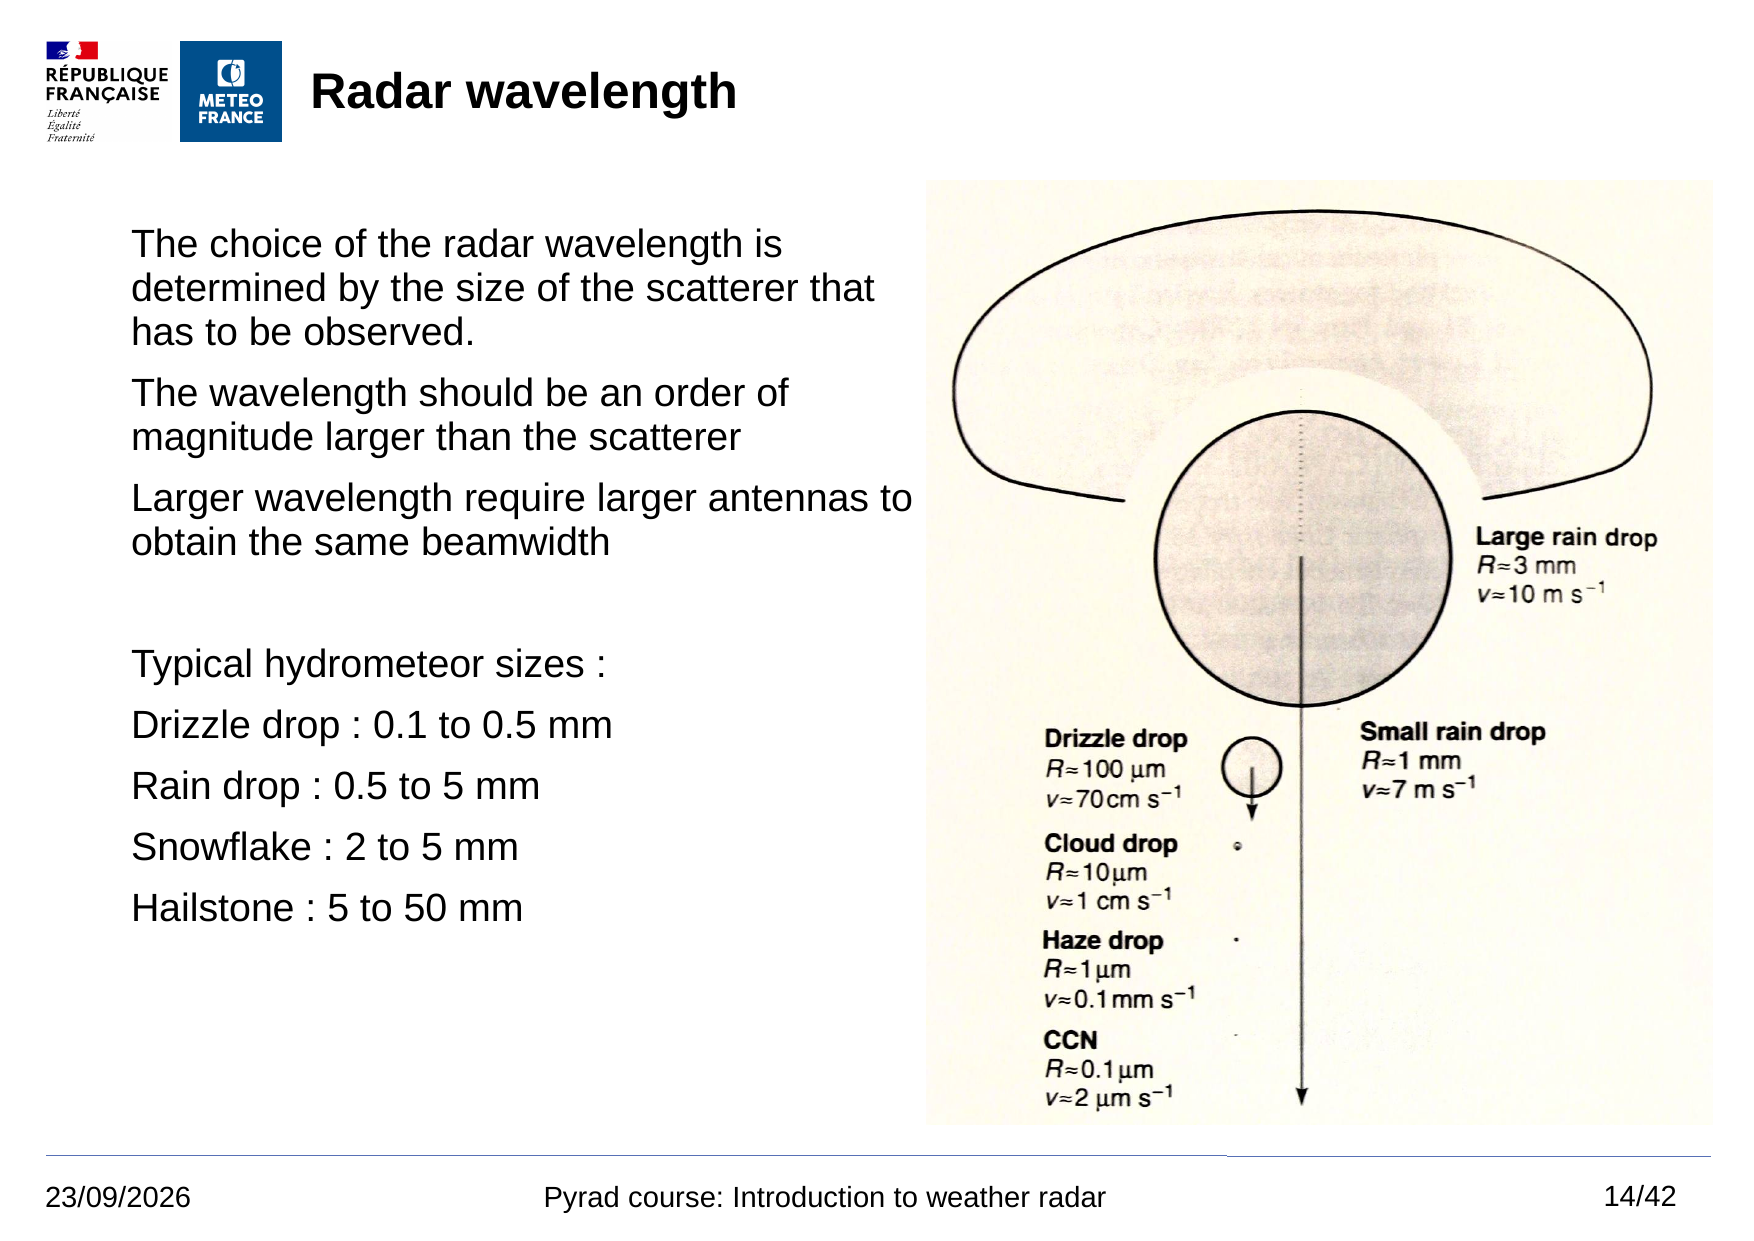

# Radar wavelength
The choice of the radar wavelength is determined by the size of the scatterer that has to be observed.
The wavelength should be an order of magnitude larger than the scatterer
Larger wavelength require larger antennas to obtain the same beamwidth
Typical hydrometeor sizes :
Drizzle drop : 0.1 to 0.5 mm
Rain drop : 0.5 to 5 mm
Snowflake : 2 to 5 mm
Hailstone : 5 to 50 mm
14
Pyrad course: Introduction to weather radar